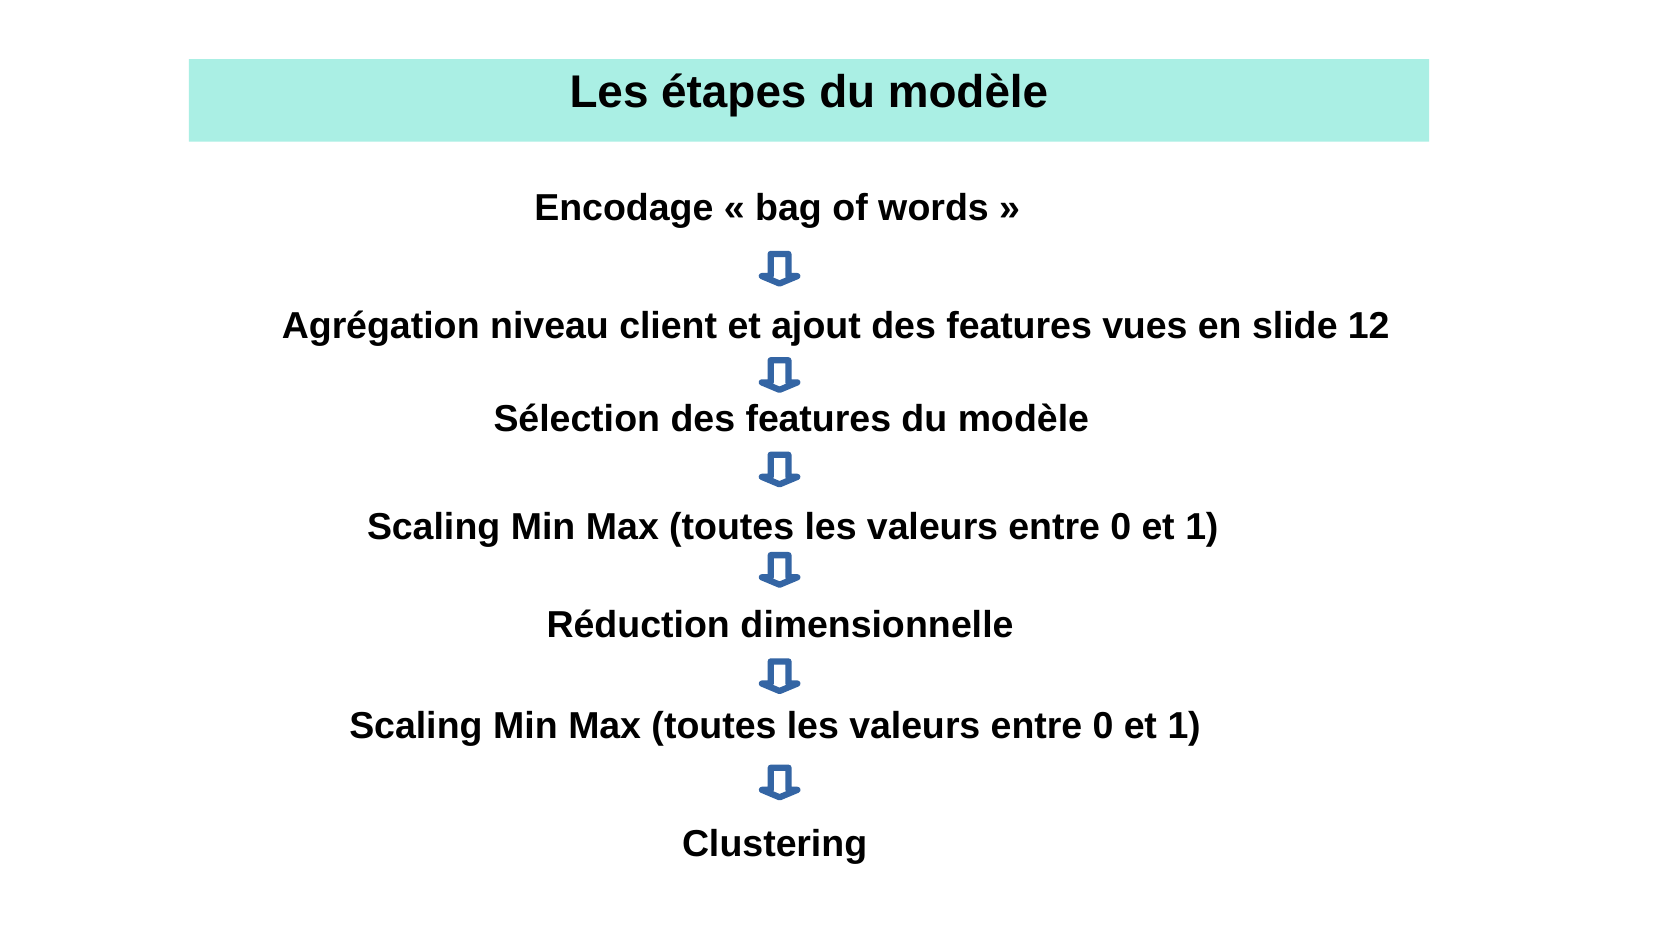

Les étapes du modèle
Encodage « bag of words »
Agrégation niveau client et ajout des features vues en slide 12
Sélection des features du modèle
Scaling Min Max (toutes les valeurs entre 0 et 1)
Réduction dimensionnelle
Scaling Min Max (toutes les valeurs entre 0 et 1)
Clustering